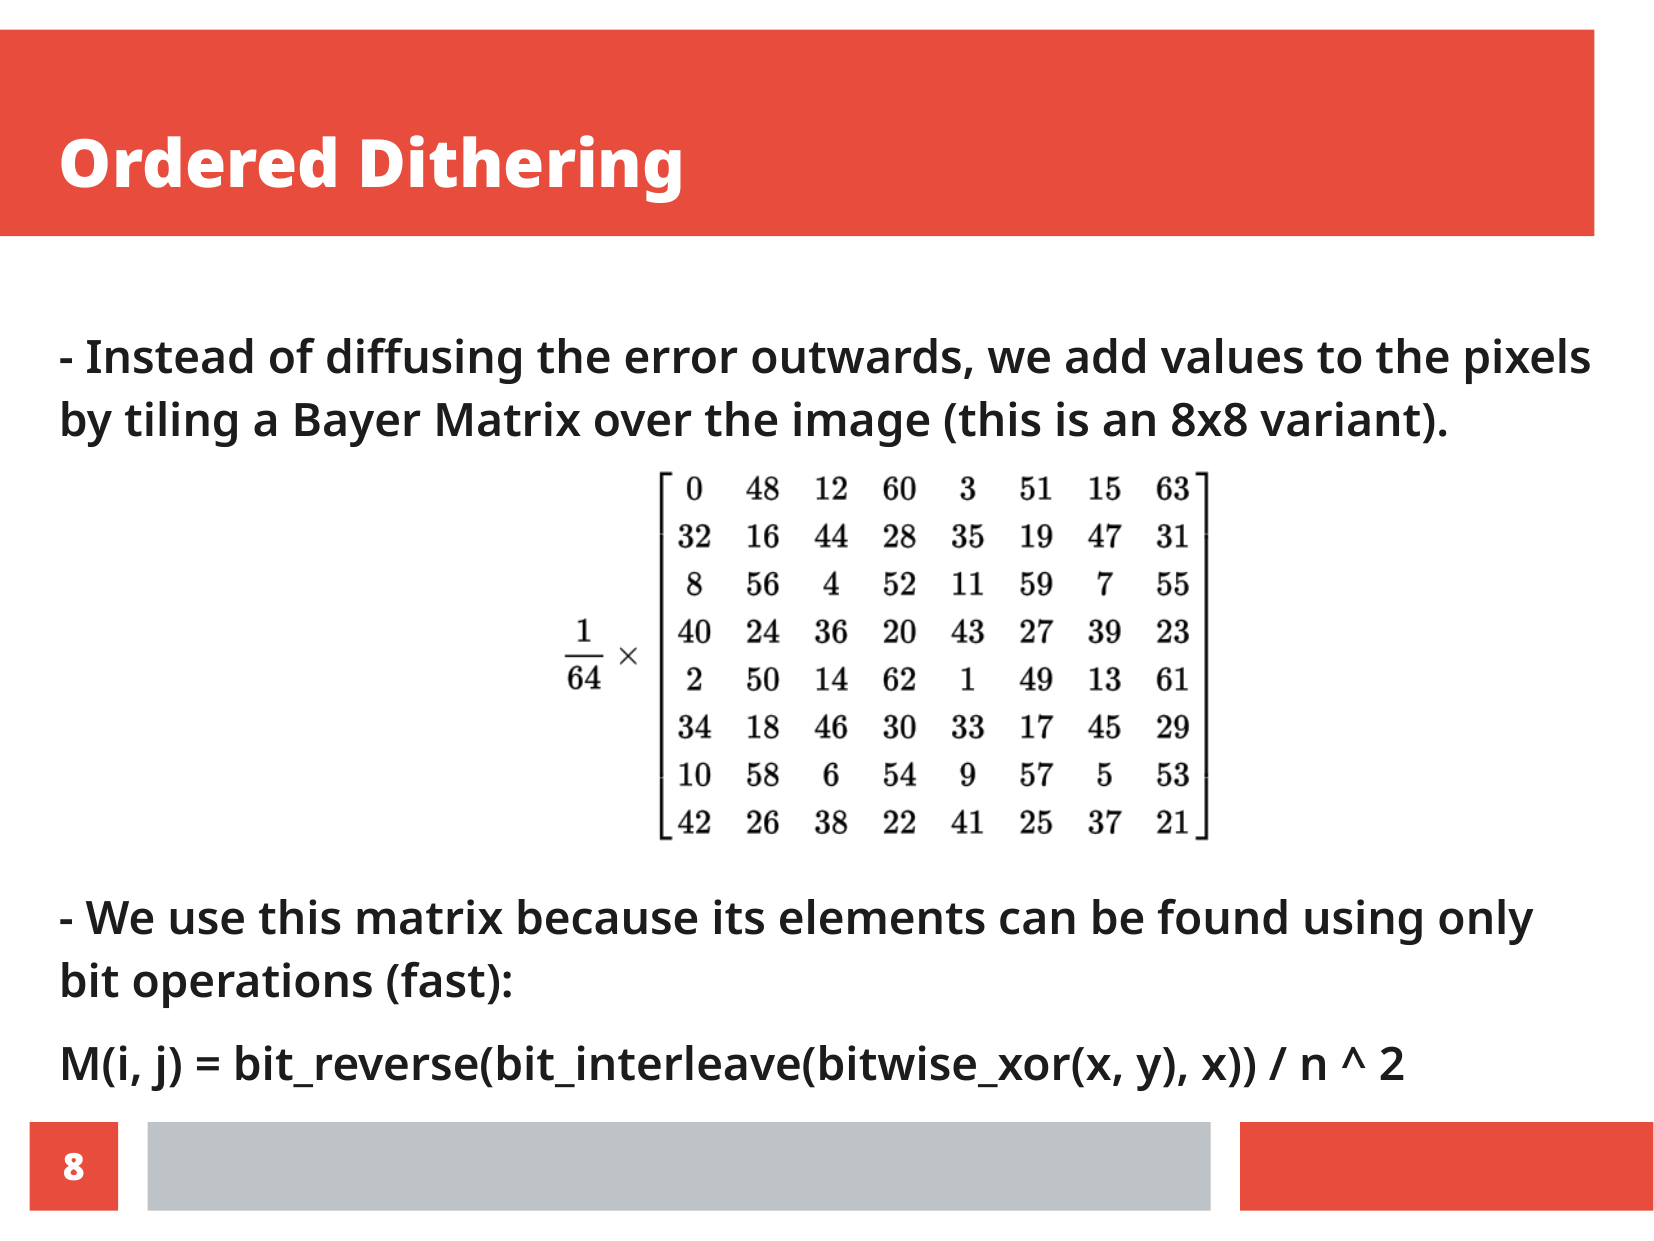

# Ordered Dithering
- Instead of diffusing the error outwards, we add values to the pixels by tiling a Bayer Matrix over the image (this is an 8x8 variant).
- We use this matrix because its elements can be found using only bit operations (fast):
M(i, j) = bit_reverse(bit_interleave(bitwise_xor(x, y), x)) / n ^ 2
8